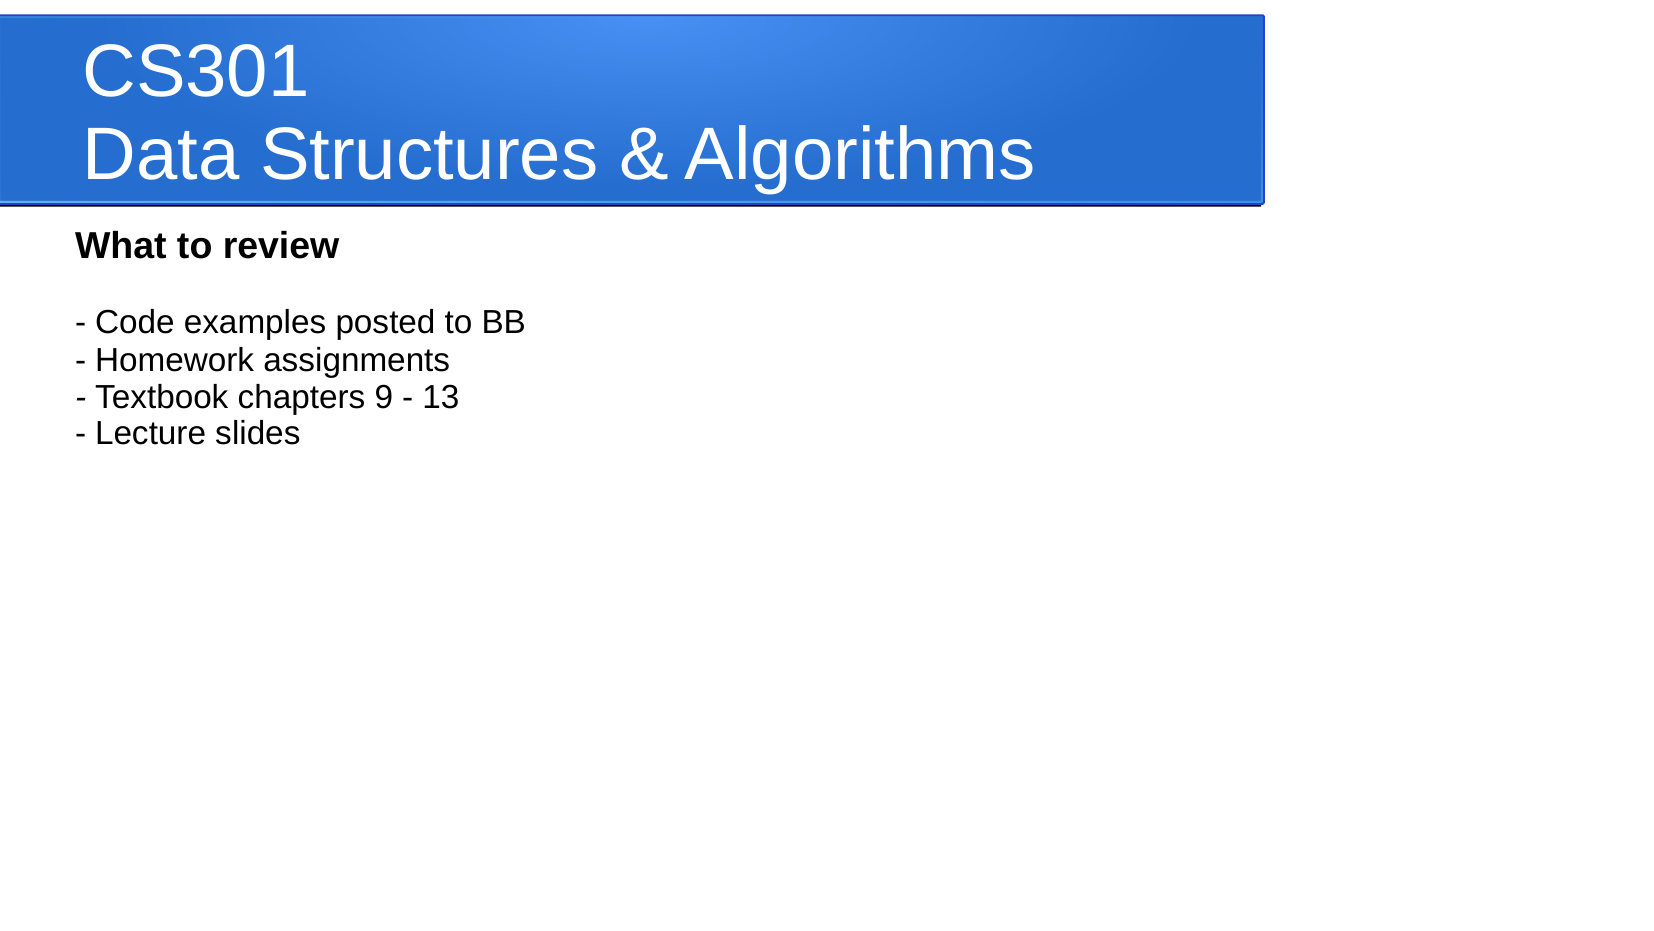

# CS301 Data Structures & Algorithms
What to review
- Code examples posted to BB
- Homework assignments
- Textbook chapters 9 - 13
- Lecture slides